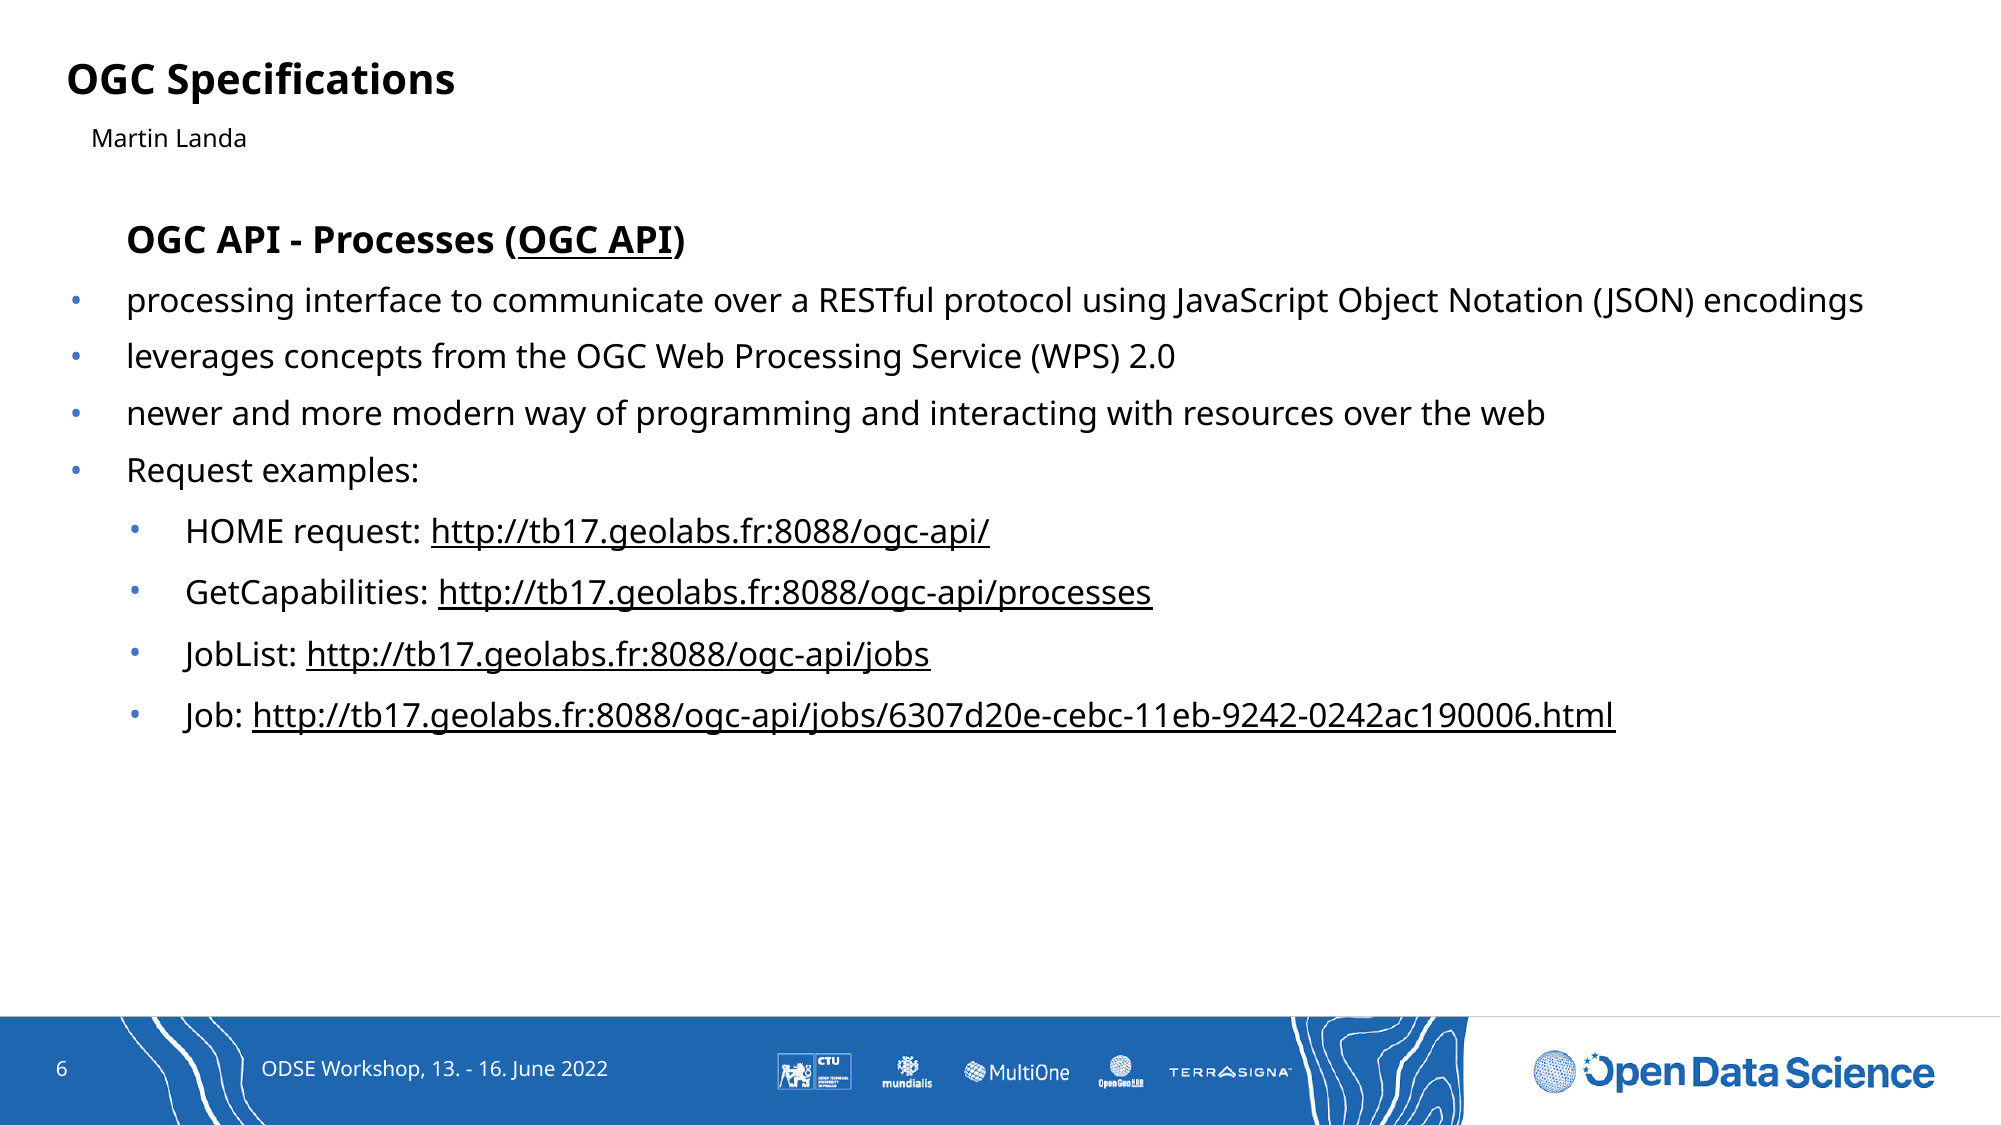

# OGC Specifications
Martin Landa
OGC API - Processes (OGC API)
processing interface to communicate over a RESTful protocol using JavaScript Object Notation (JSON) encodings
leverages concepts from the OGC Web Processing Service (WPS) 2.0
newer and more modern way of programming and interacting with resources over the web
Request examples:
HOME request: http://tb17.geolabs.fr:8088/ogc-api/
GetCapabilities: http://tb17.geolabs.fr:8088/ogc-api/processes
JobList: http://tb17.geolabs.fr:8088/ogc-api/jobs
Job: http://tb17.geolabs.fr:8088/ogc-api/jobs/6307d20e-cebc-11eb-9242-0242ac190006.html
ODSE Workshop, 13. - 16. June 2022